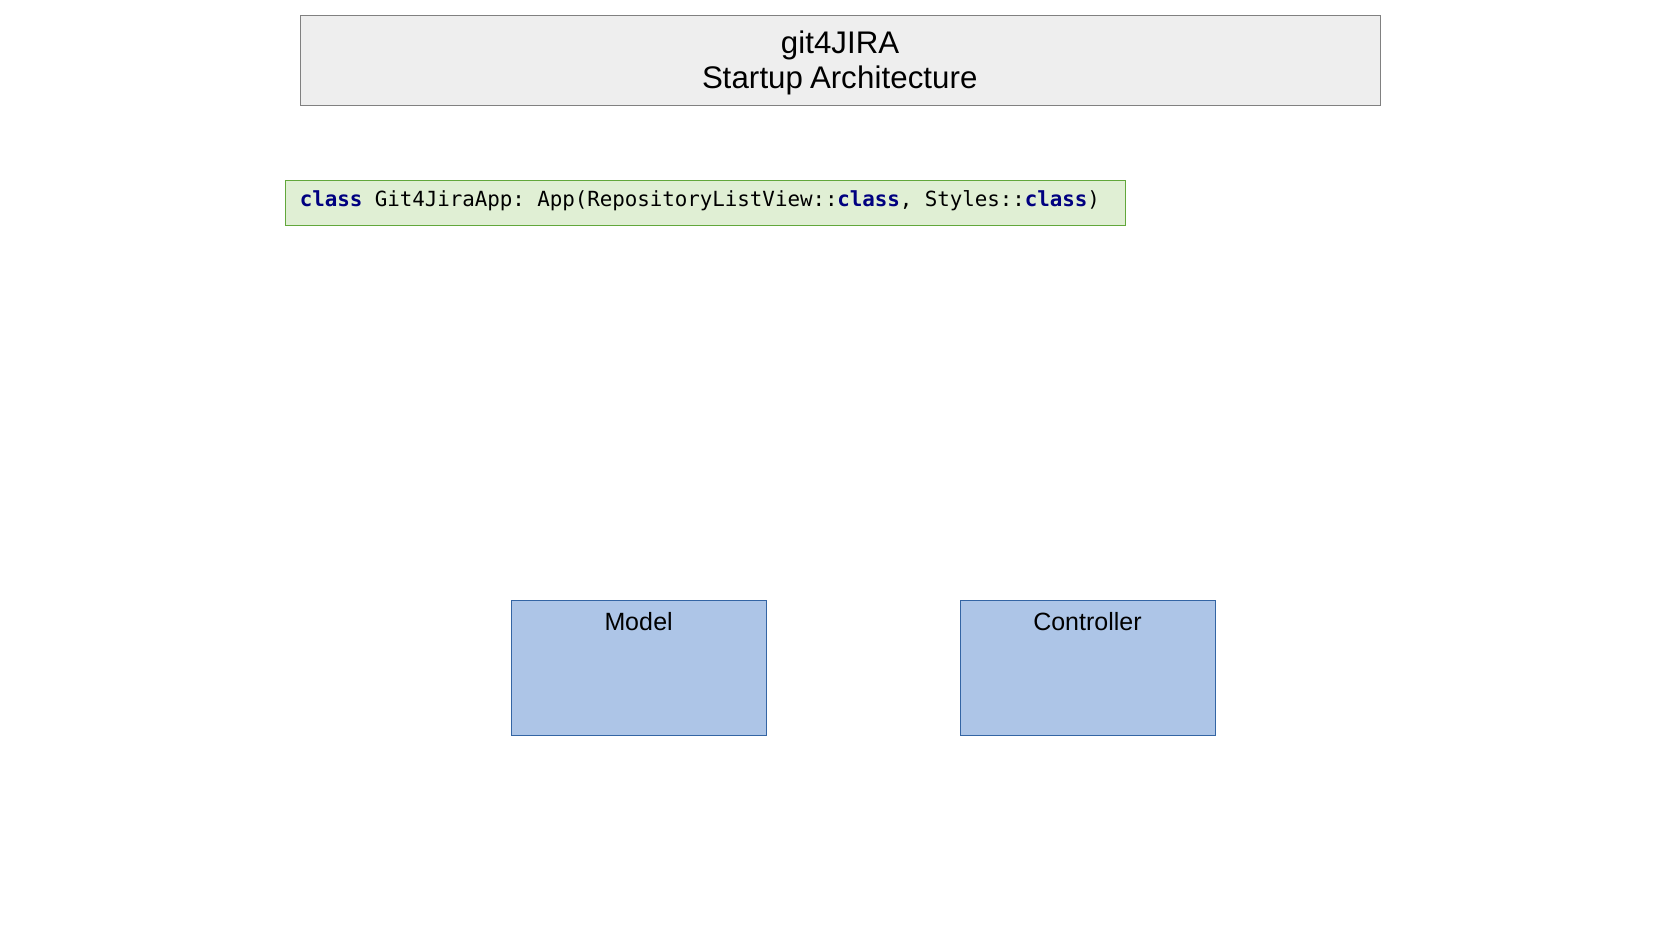

git4JIRA
Startup Architecture
class Git4JiraApp: App(RepositoryListView::class, Styles::class)
Model
Controller